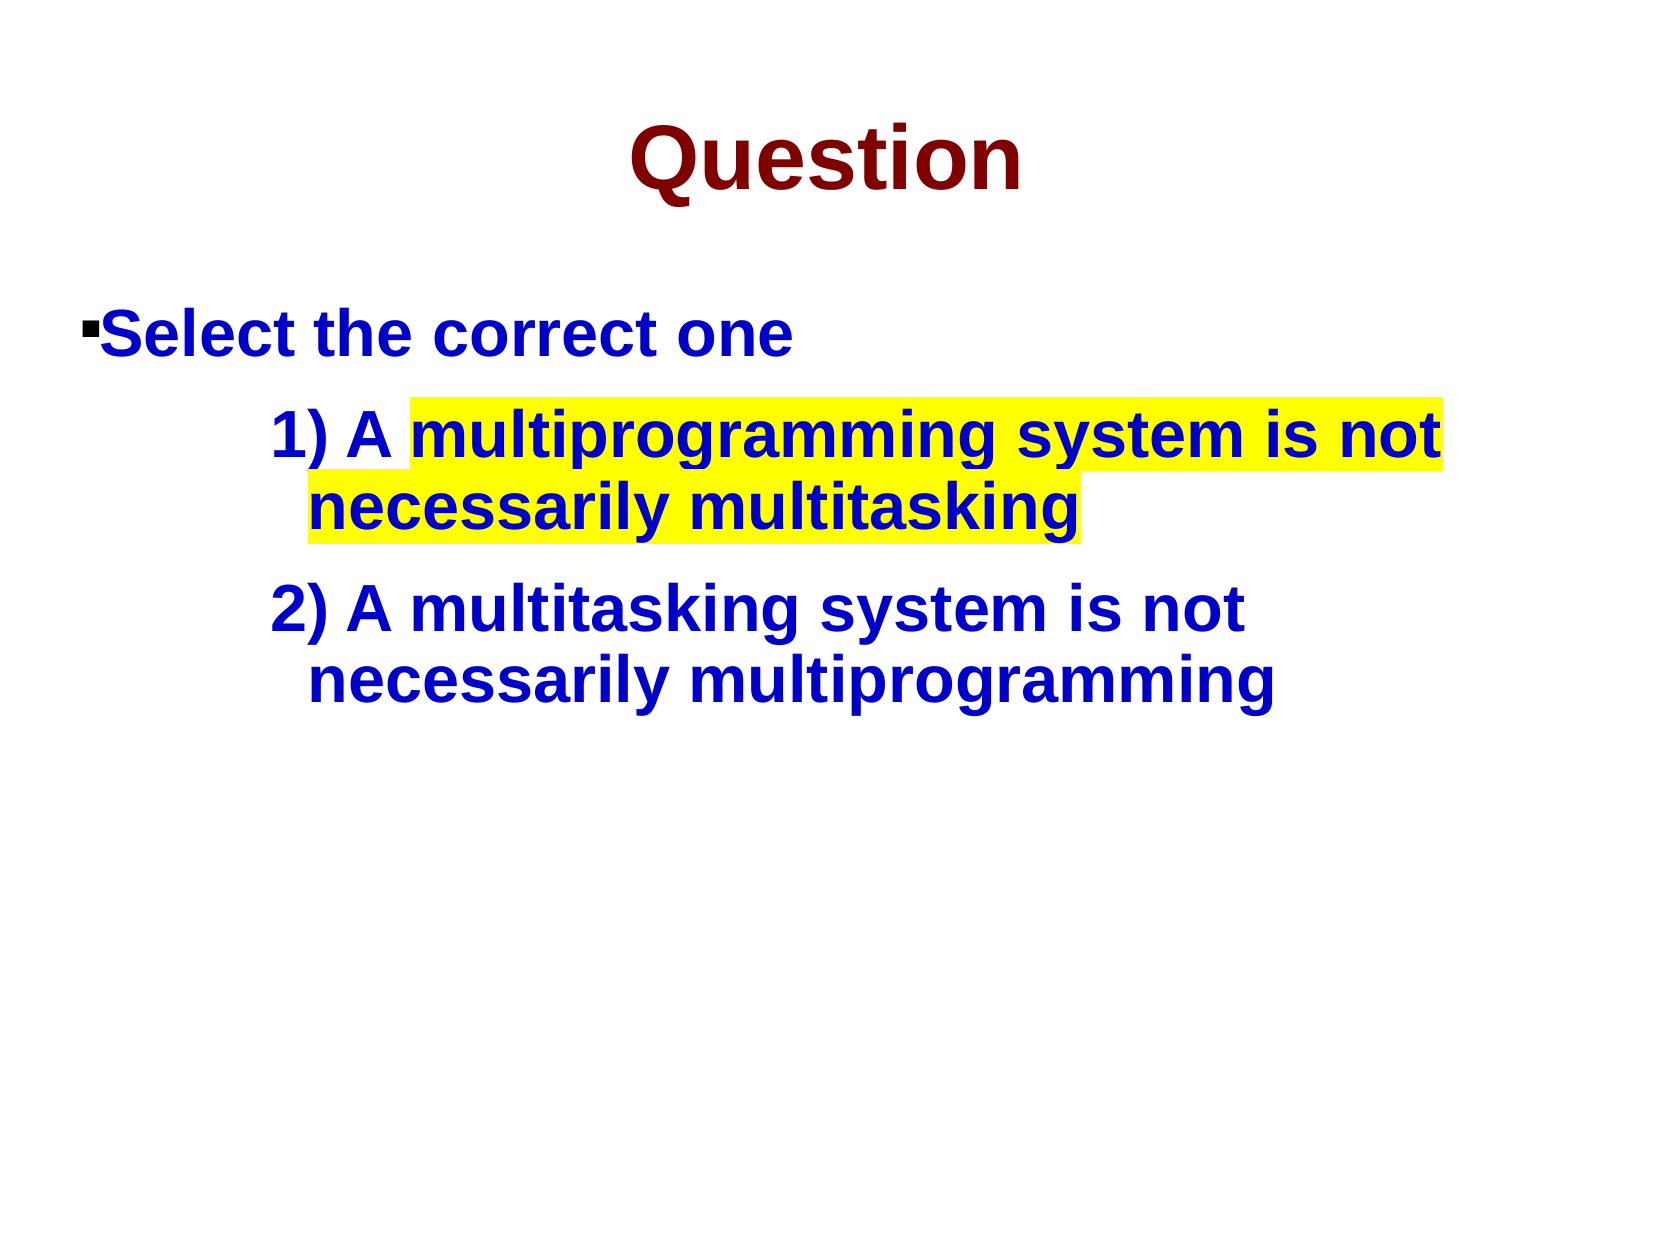

# Question
Select the correct one
1) A multiprogramming system is not necessarily multitasking
2) A multitasking system is not necessarily multiprogramming